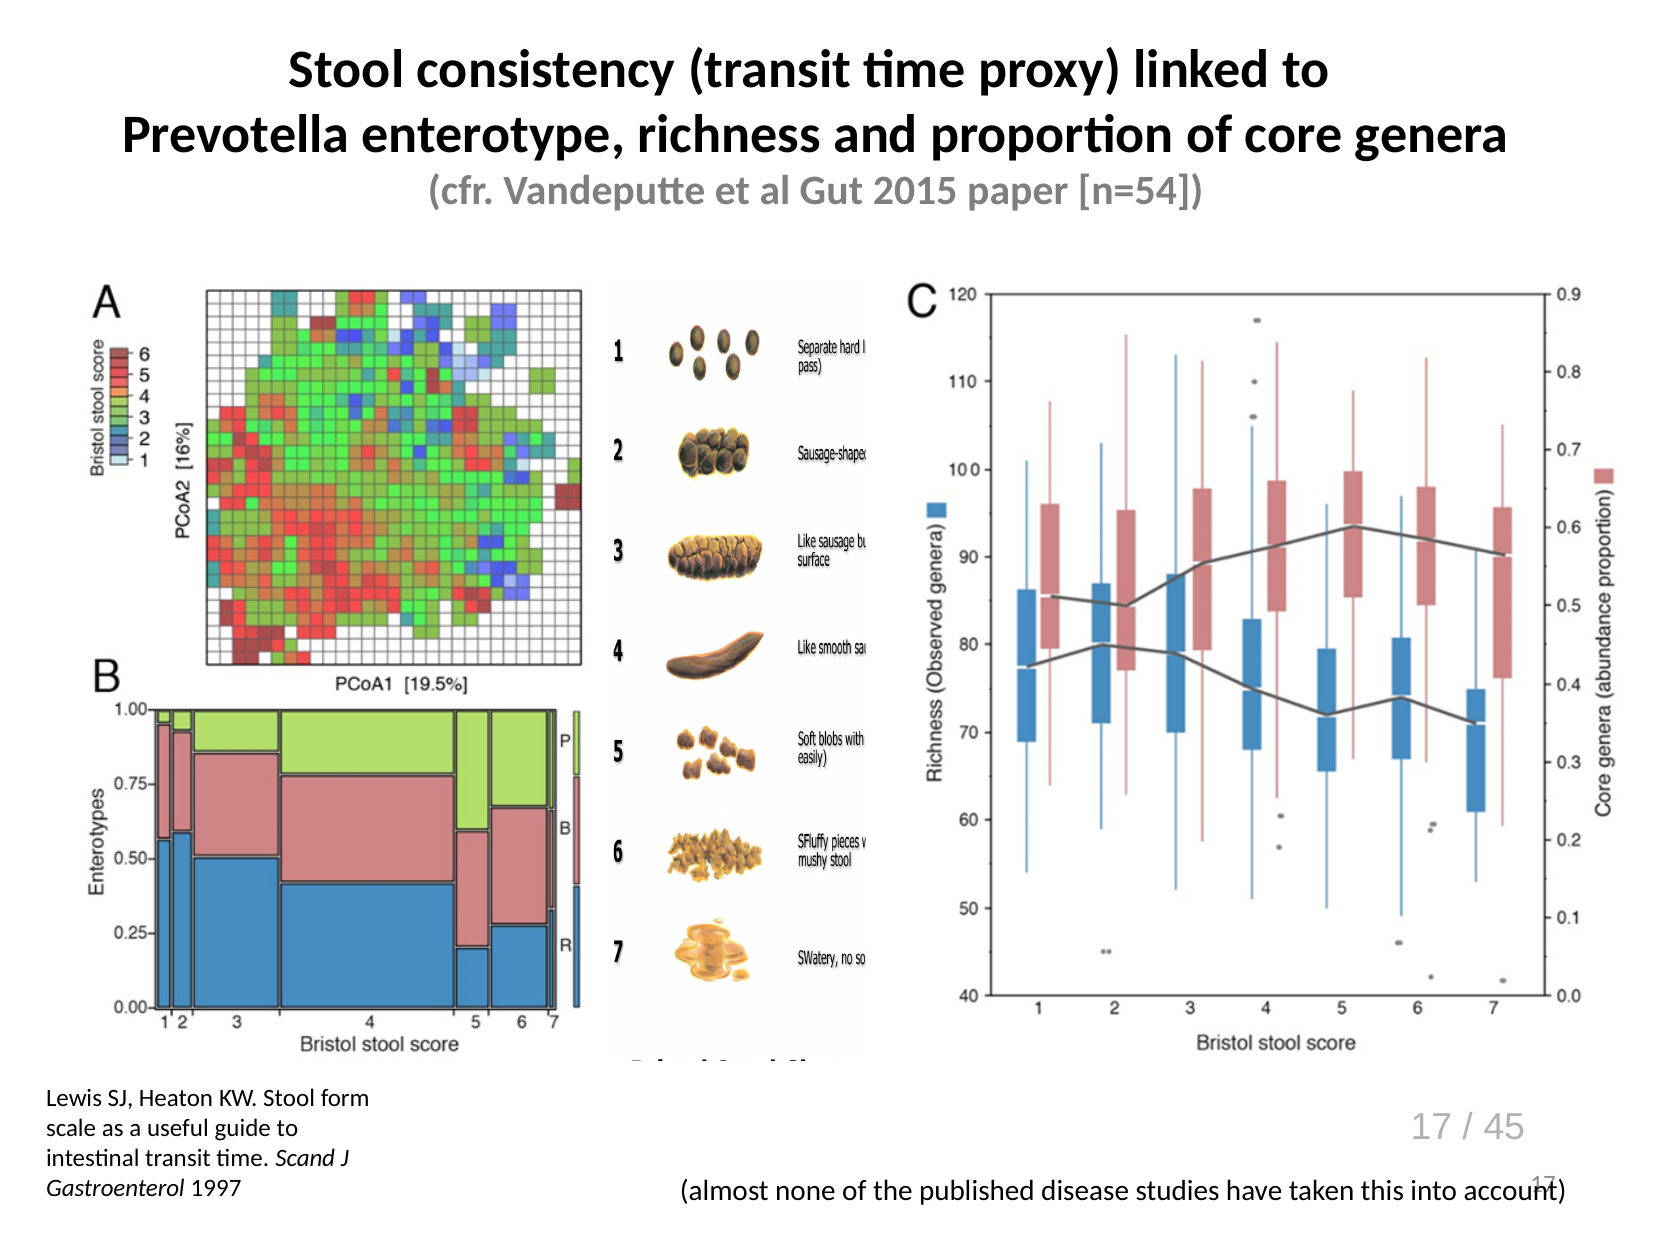

# Stool consistency (transit time proxy) linked to Prevotella enterotype, richness and proportion of core genera (cfr. Vandeputte et al Gut 2015 paper [n=54])
Lewis SJ, Heaton KW. Stool form scale as a useful guide to intestinal transit time. Scand J Gastroenterol 1997
17
(almost none of the published disease studies have taken this into account)